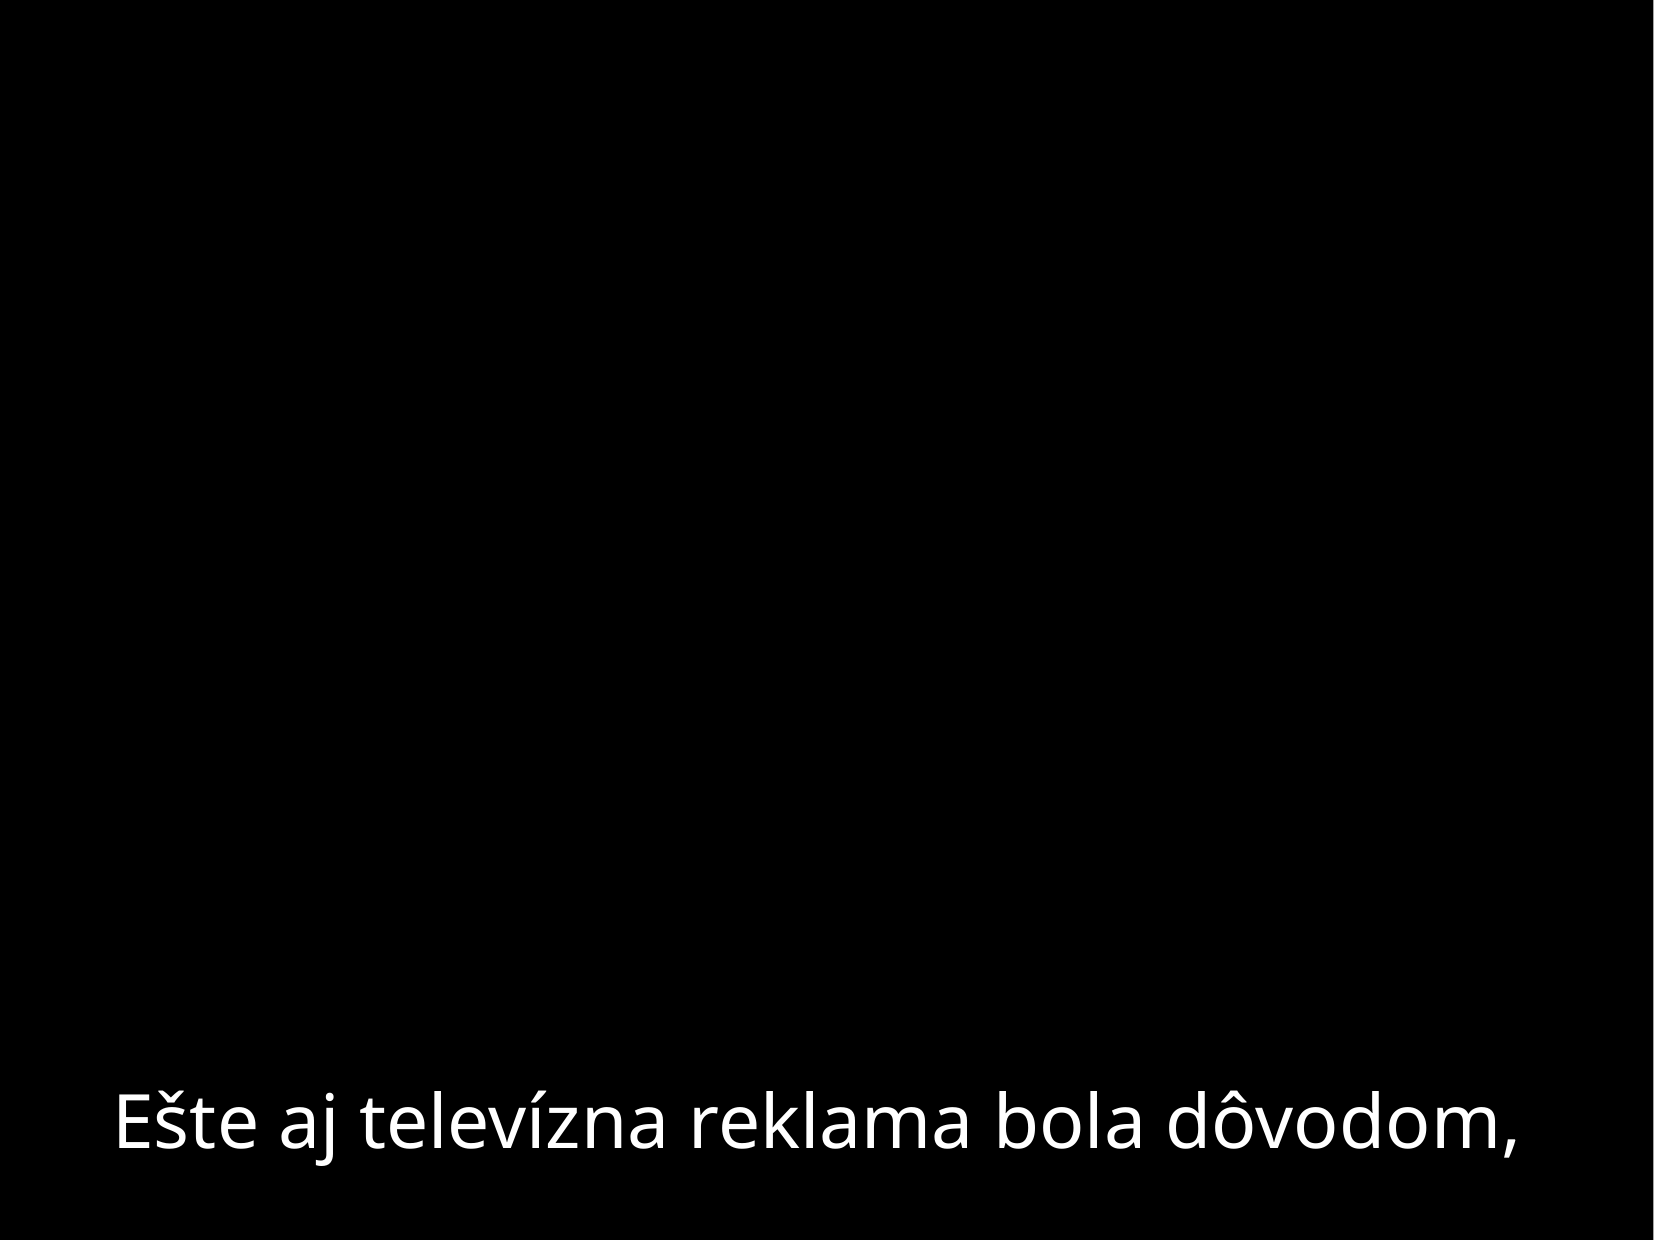

# Ešte aj televízna reklama bola dôvodom,